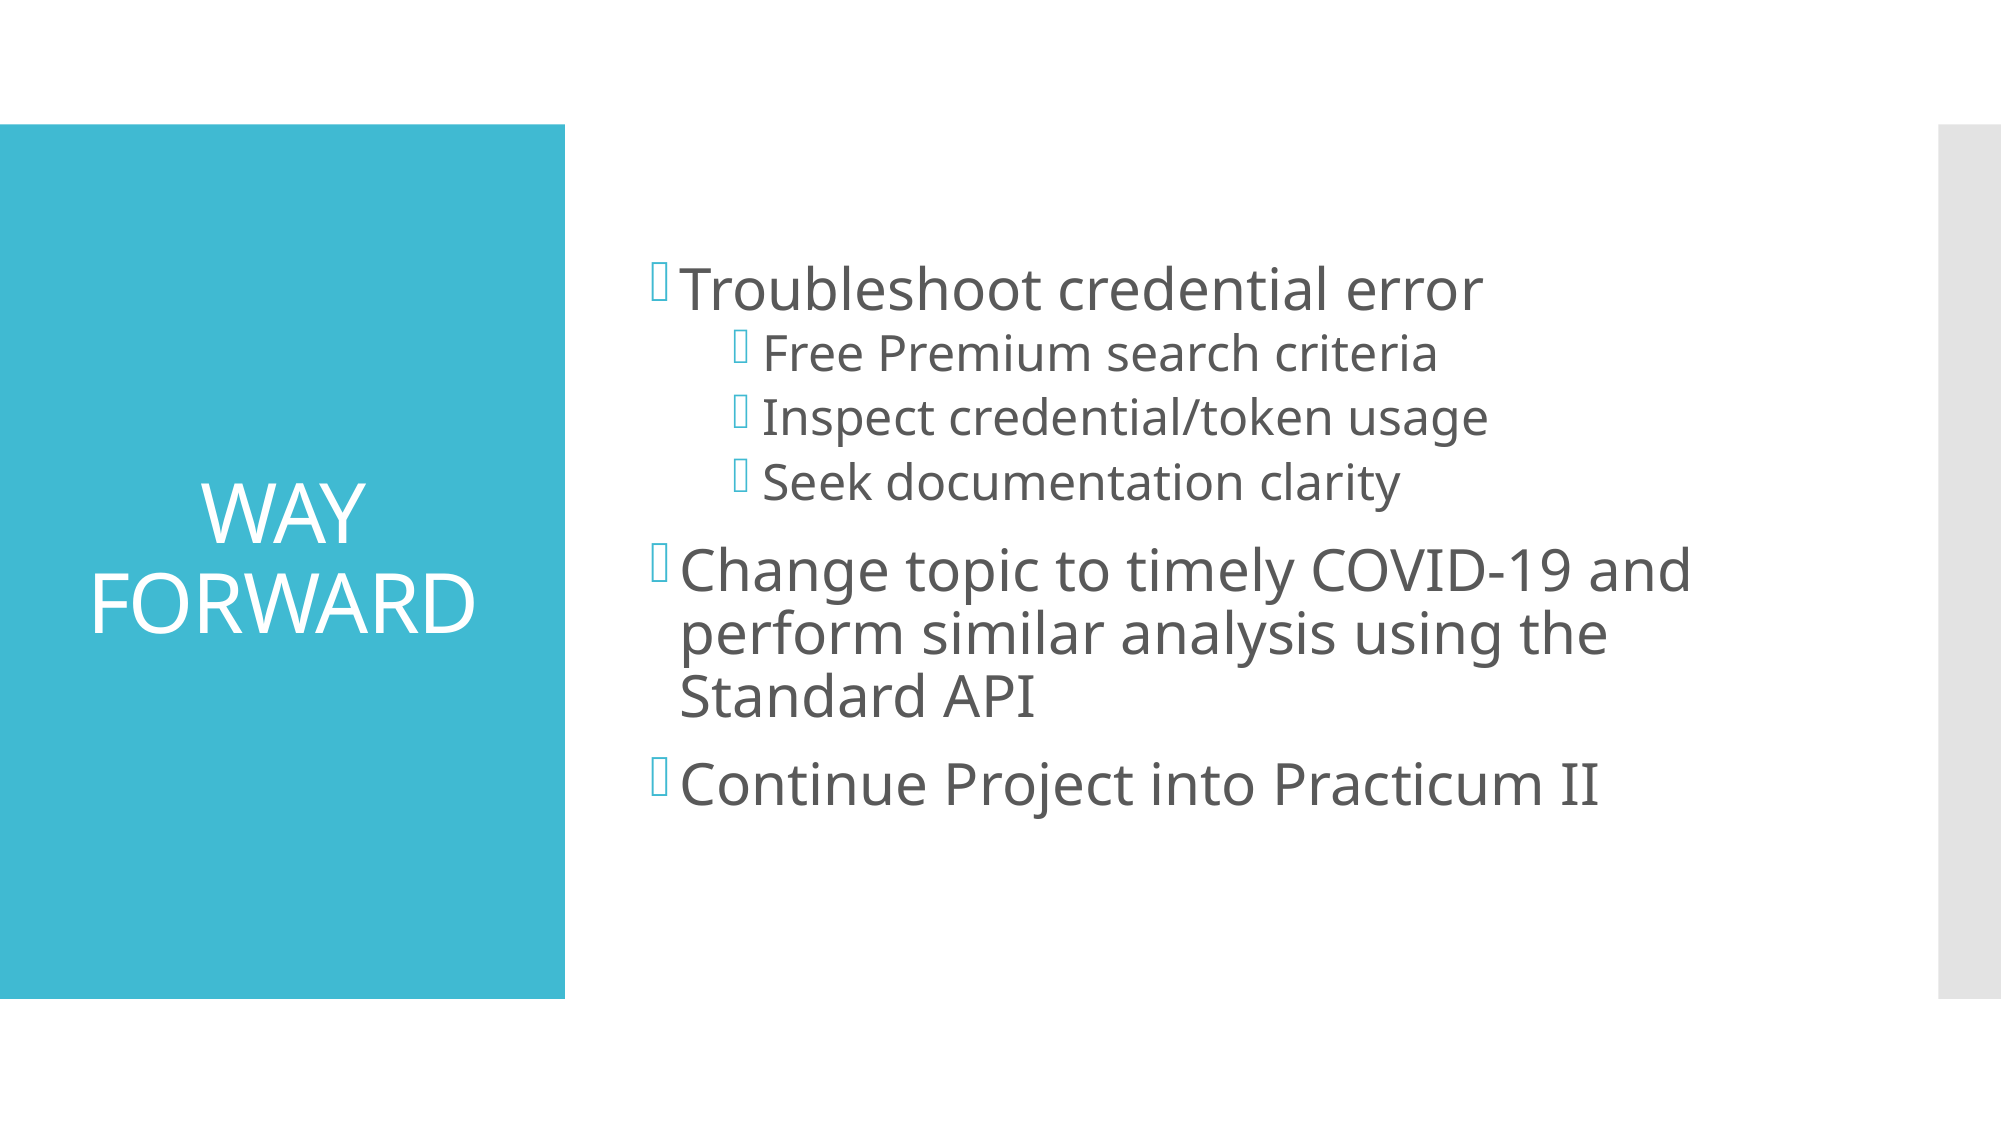

Troubleshoot credential error
Free Premium search criteria
Inspect credential/token usage
Seek documentation clarity
Change topic to timely COVID-19 and perform similar analysis using the Standard API
Continue Project into Practicum II
# Way Forward